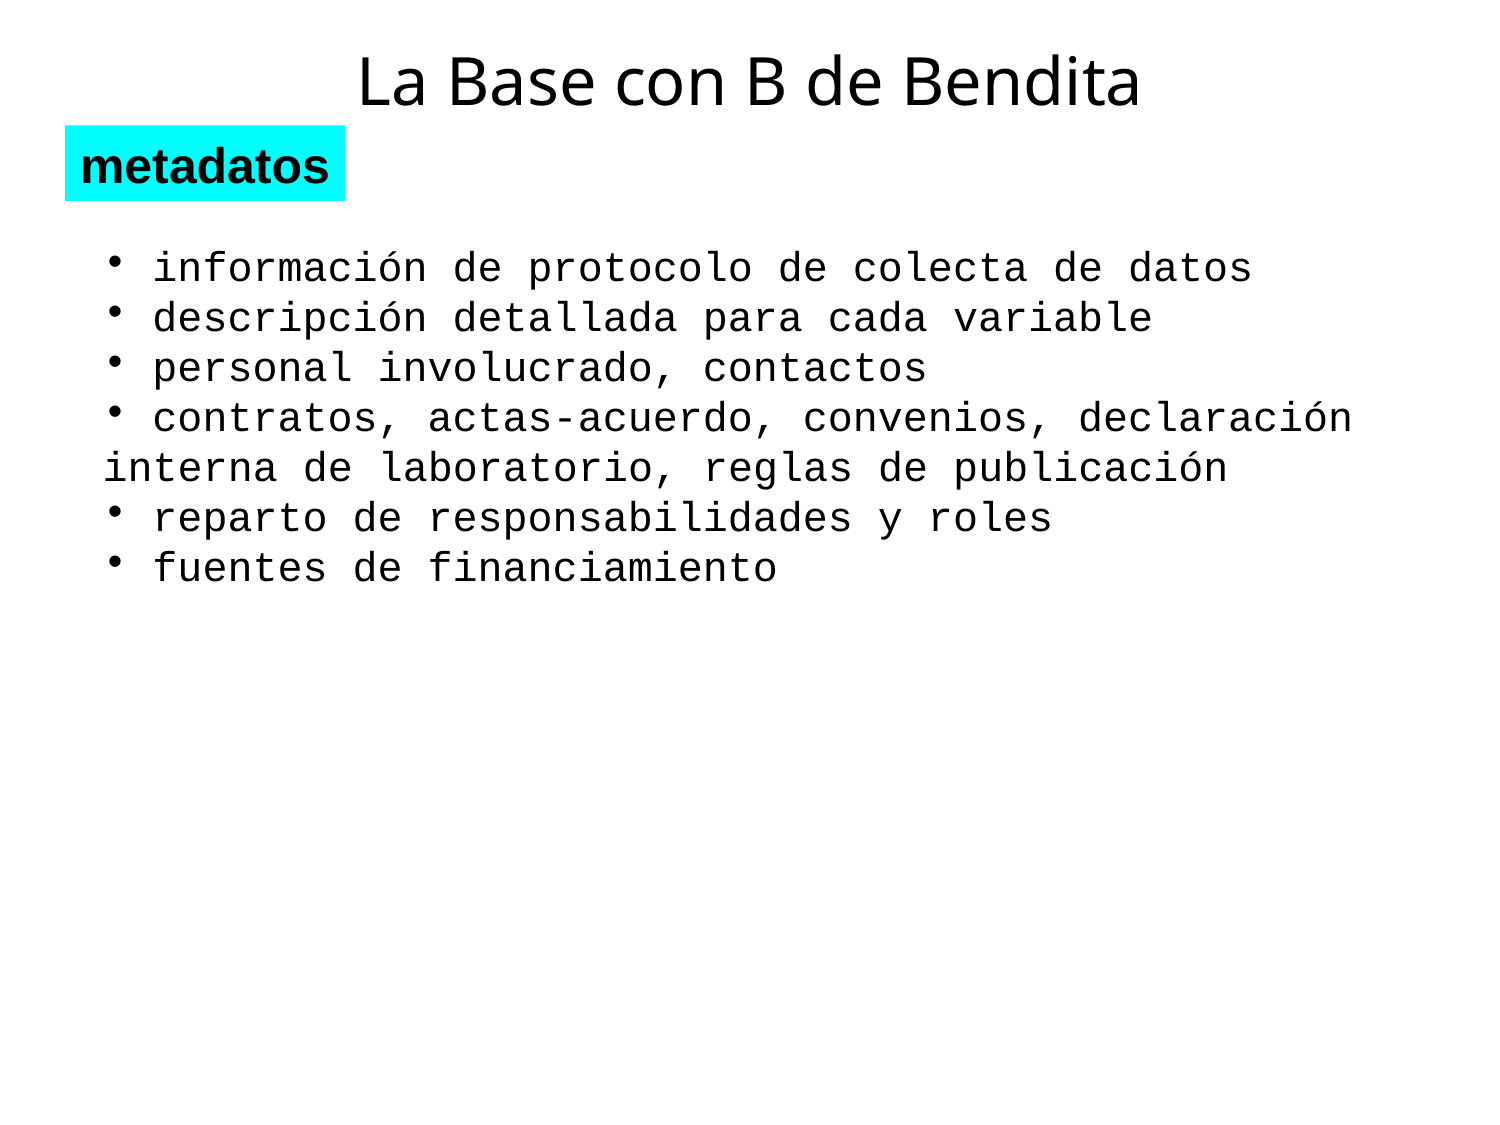

La Base con B de Bendita
metadatos
 información de protocolo de colecta de datos
 descripción detallada para cada variable
 personal involucrado, contactos
 contratos, actas-acuerdo, convenios, declaración interna de laboratorio, reglas de publicación
 reparto de responsabilidades y roles
 fuentes de financiamiento